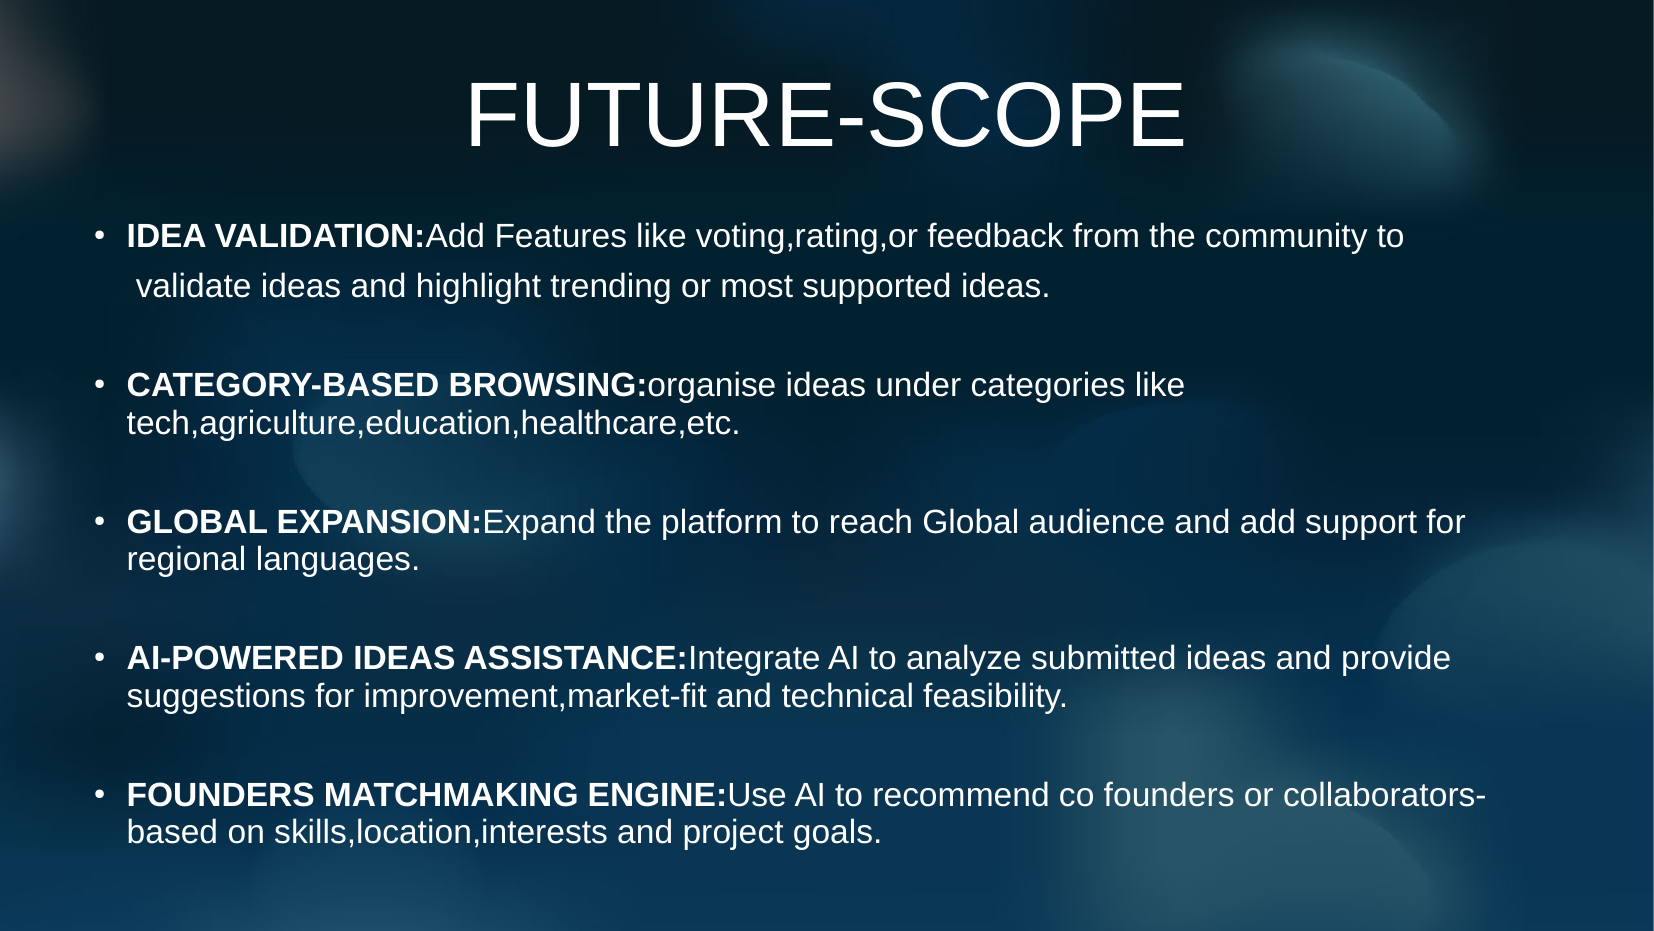

# FUTURE-SCOPE
IDEA VALIDATION:Add Features like voting,rating,or feedback from the community to
 validate ideas and highlight trending or most supported ideas.
CATEGORY-BASED BROWSING:organise ideas under categories like tech,agriculture,education,healthcare,etc.
GLOBAL EXPANSION:Expand the platform to reach Global audience and add support for regional languages.
AI-POWERED IDEAS ASSISTANCE:Integrate AI to analyze submitted ideas and provide suggestions for improvement,market-fit and technical feasibility.
FOUNDERS MATCHMAKING ENGINE:Use AI to recommend co founders or collaborators-based on skills,location,interests and project goals.